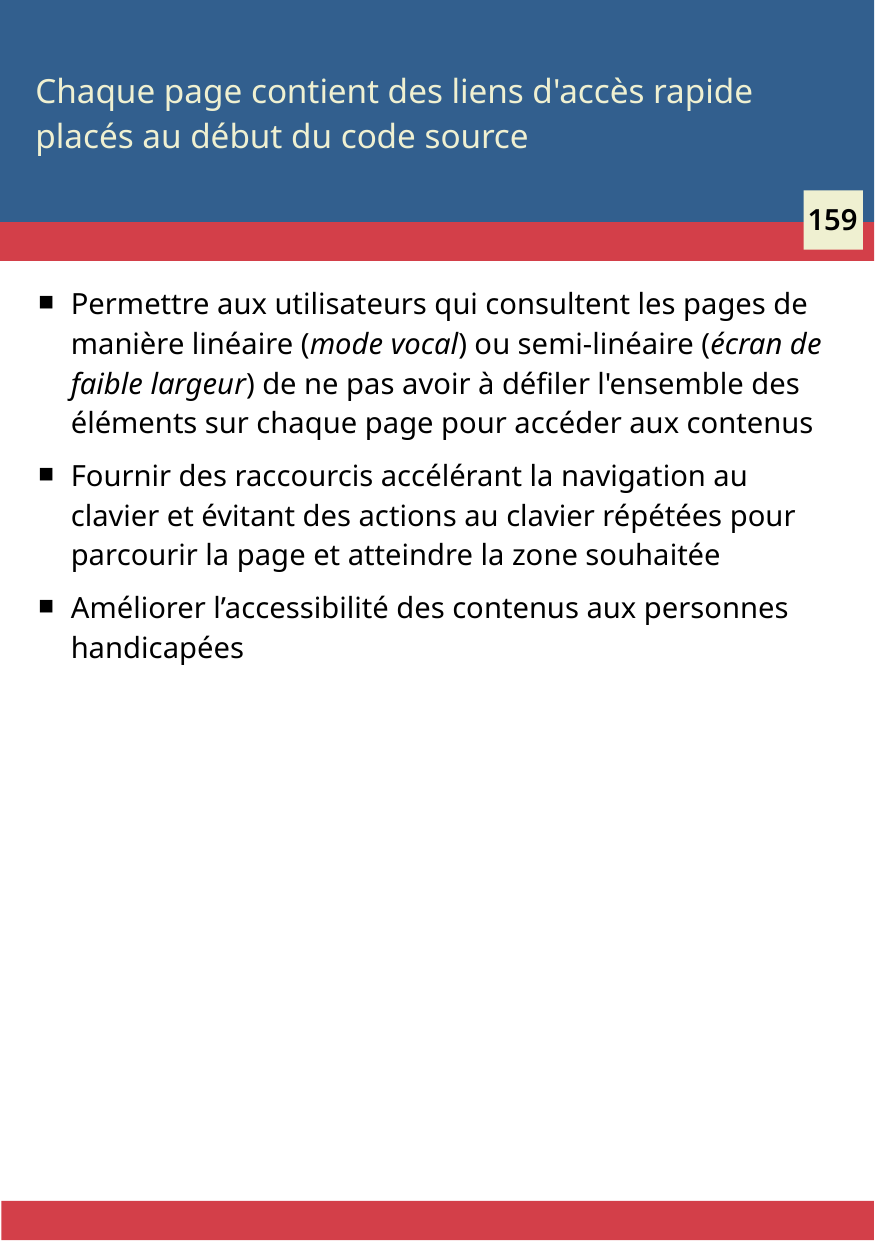

# Chaque page contient des liens d'accès rapide placés au début du code source
159
Permettre aux utilisateurs qui consultent les pages de manière linéaire (mode vocal) ou semi-linéaire (écran de faible largeur) de ne pas avoir à défiler l'ensemble des éléments sur chaque page pour accéder aux contenus
Fournir des raccourcis accélérant la navigation au clavier et évitant des actions au clavier répétées pour parcourir la page et atteindre la zone souhaitée
Améliorer l’accessibilité des contenus aux personnes handicapées